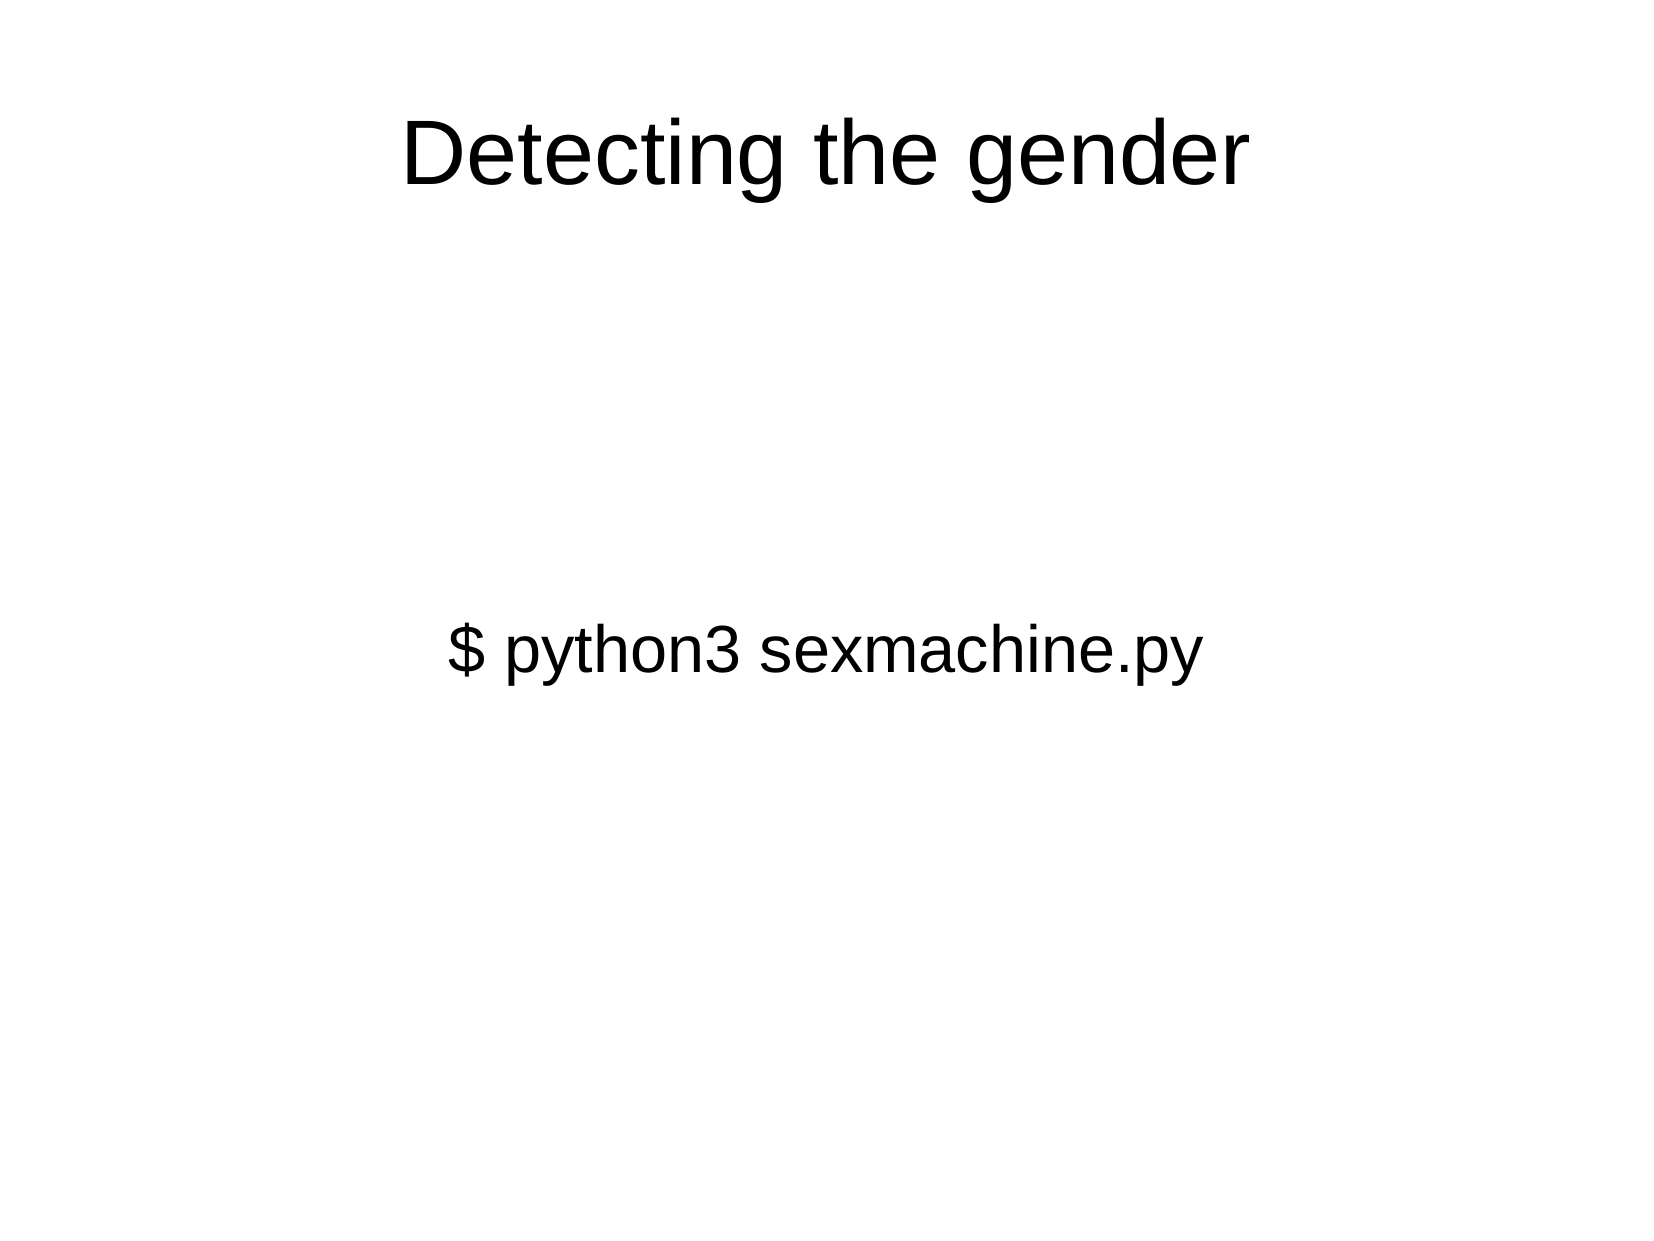

# Detecting the gender
$ python3 sexmachine.py